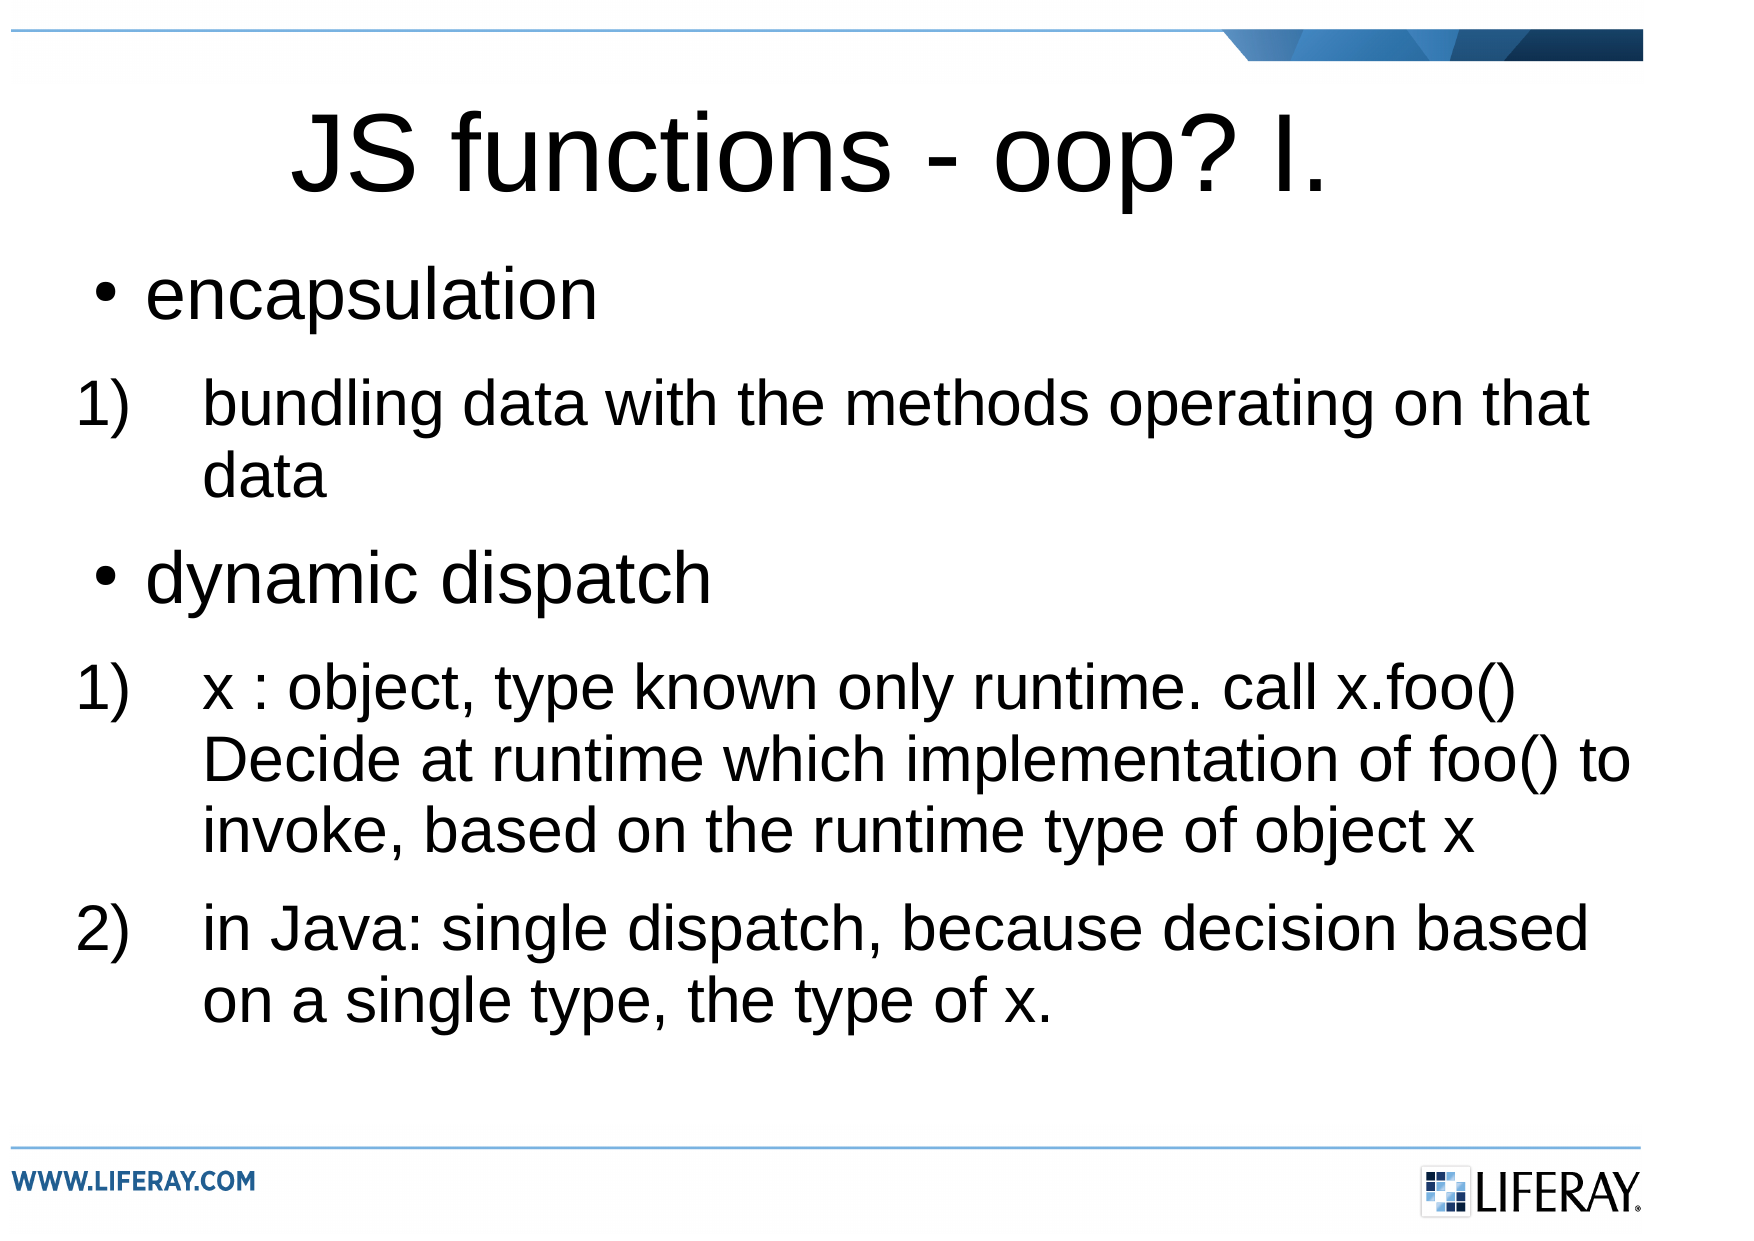

# JS functions - oop? I.
encapsulation
bundling data with the methods operating on that data
dynamic dispatch
x : object, type known only runtime. call x.foo()
Decide at runtime which implementation of foo() to invoke, based on the runtime type of object x
in Java: single dispatch, because decision based on a single type, the type of x.